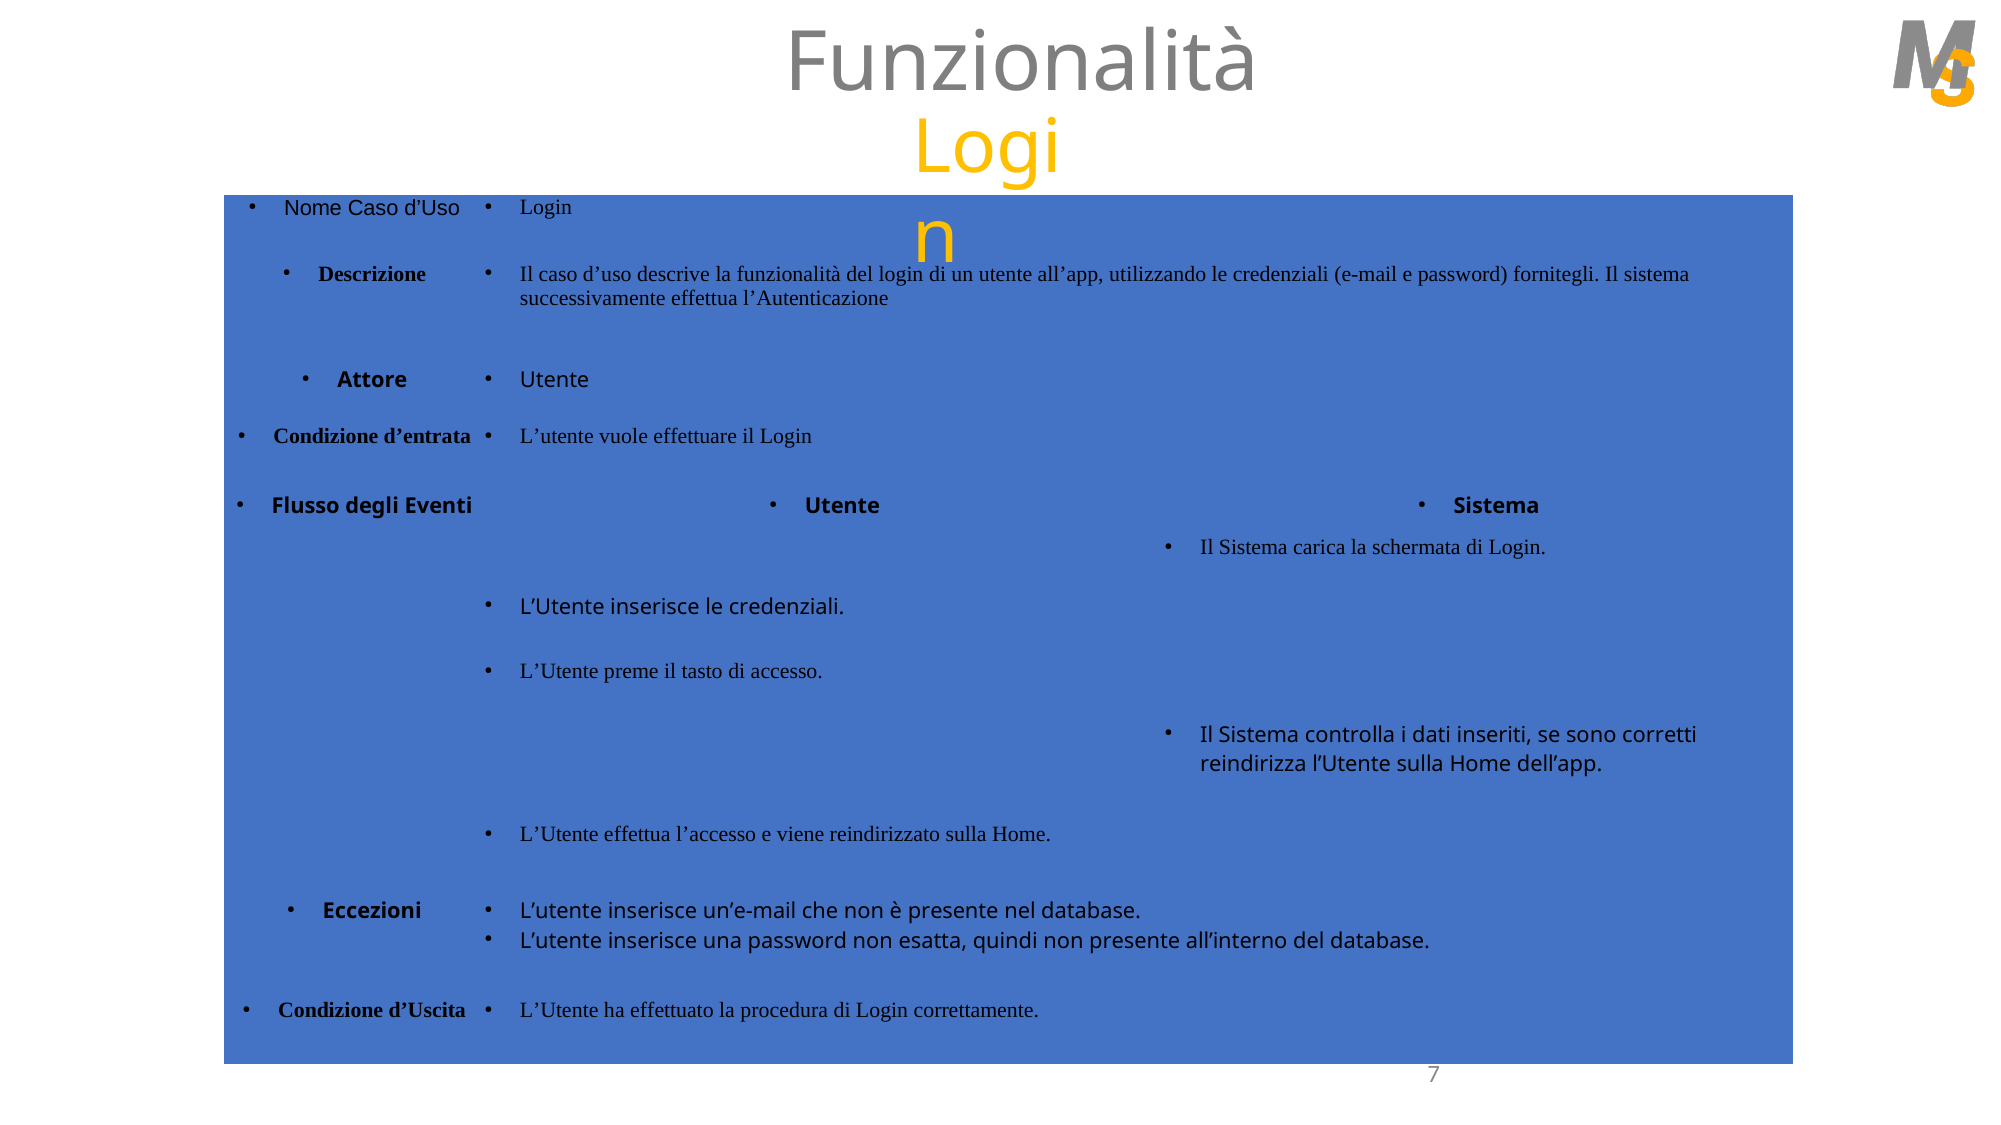

Funzionalità
Login
| Nome Caso d’Uso | Login | |
| --- | --- | --- |
| Descrizione | Il caso d’uso descrive la funzionalità del login di un utente all’app, utilizzando le credenziali (e-mail e password) fornitegli. Il sistema successivamente effettua l’Autenticazione | |
| Attore | Utente | |
| Condizione d’entrata | L’utente vuole effettuare il Login | |
| Flusso degli Eventi | Utente | Sistema |
| | | Il Sistema carica la schermata di Login. |
| | L’Utente inserisce le credenziali. | |
| | L’Utente preme il tasto di accesso. | |
| | | Il Sistema controlla i dati inseriti, se sono corretti reindirizza l’Utente sulla Home dell’app. |
| | L’Utente effettua l’accesso e viene reindirizzato sulla Home. | |
| Eccezioni | L’utente inserisce un’e-mail che non è presente nel database. L’utente inserisce una password non esatta, quindi non presente all’interno del database. | |
| Condizione d’Uscita | L’Utente ha effettuato la procedura di Login correttamente. | |